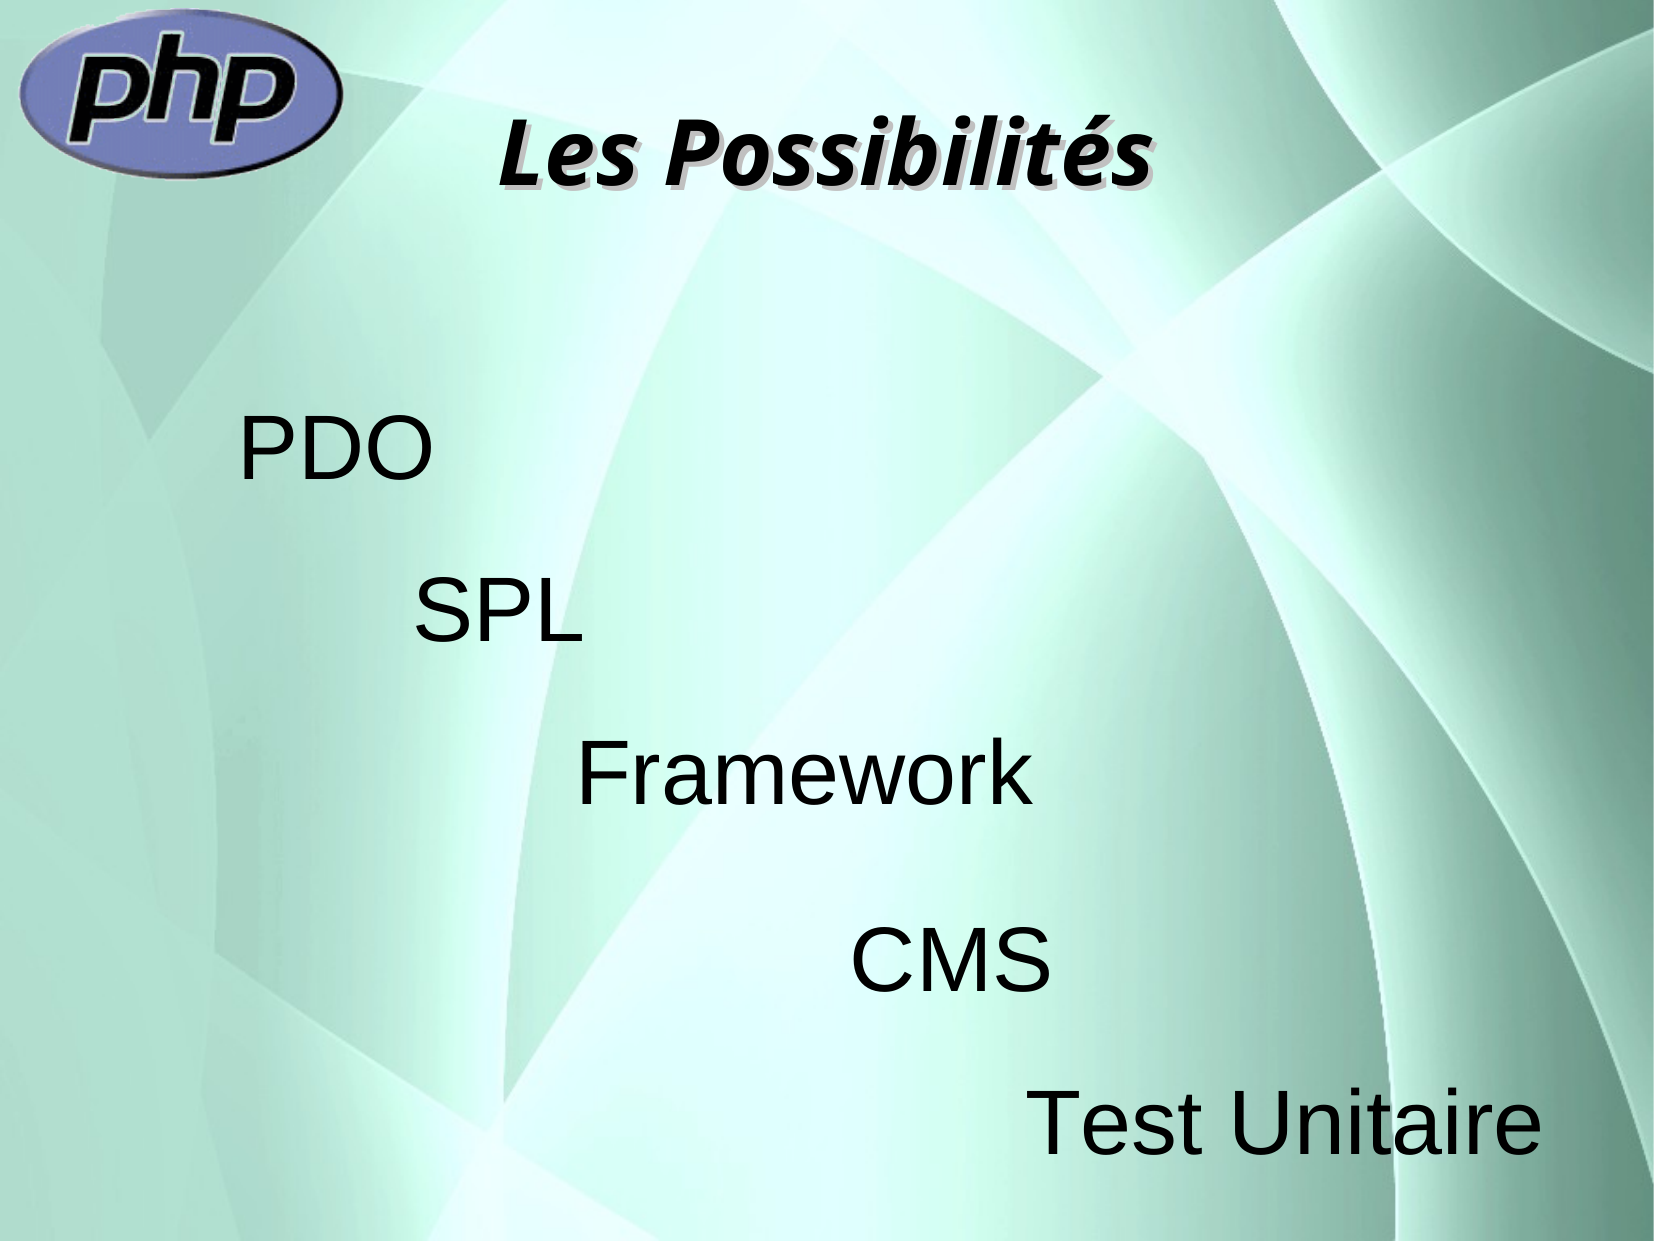

# Les Possibilités
PDO
SPL
Framework
CMS
Test Unitaire